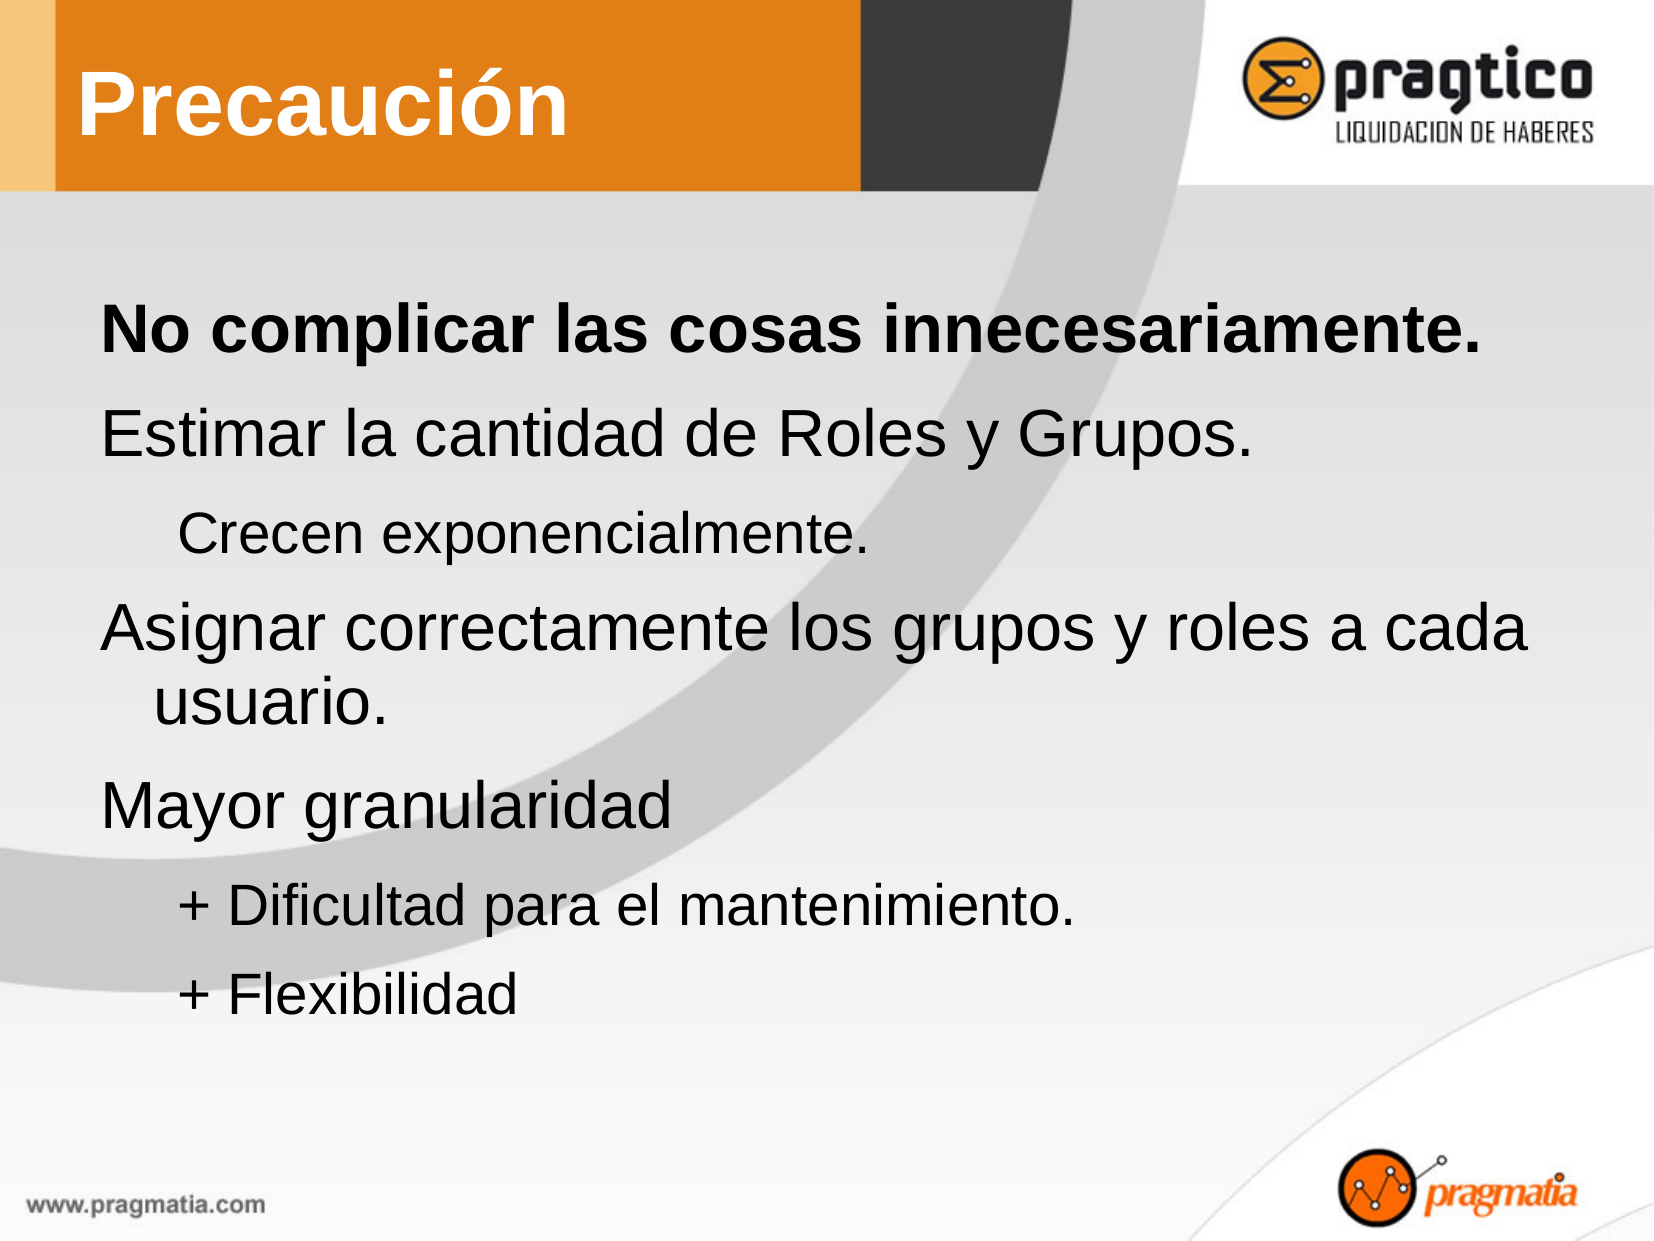

# Precaución
No complicar las cosas innecesariamente.
Estimar la cantidad de Roles y Grupos.
Crecen exponencialmente.
Asignar correctamente los grupos y roles a cada usuario.
Mayor granularidad
+ Dificultad para el mantenimiento.
+ Flexibilidad